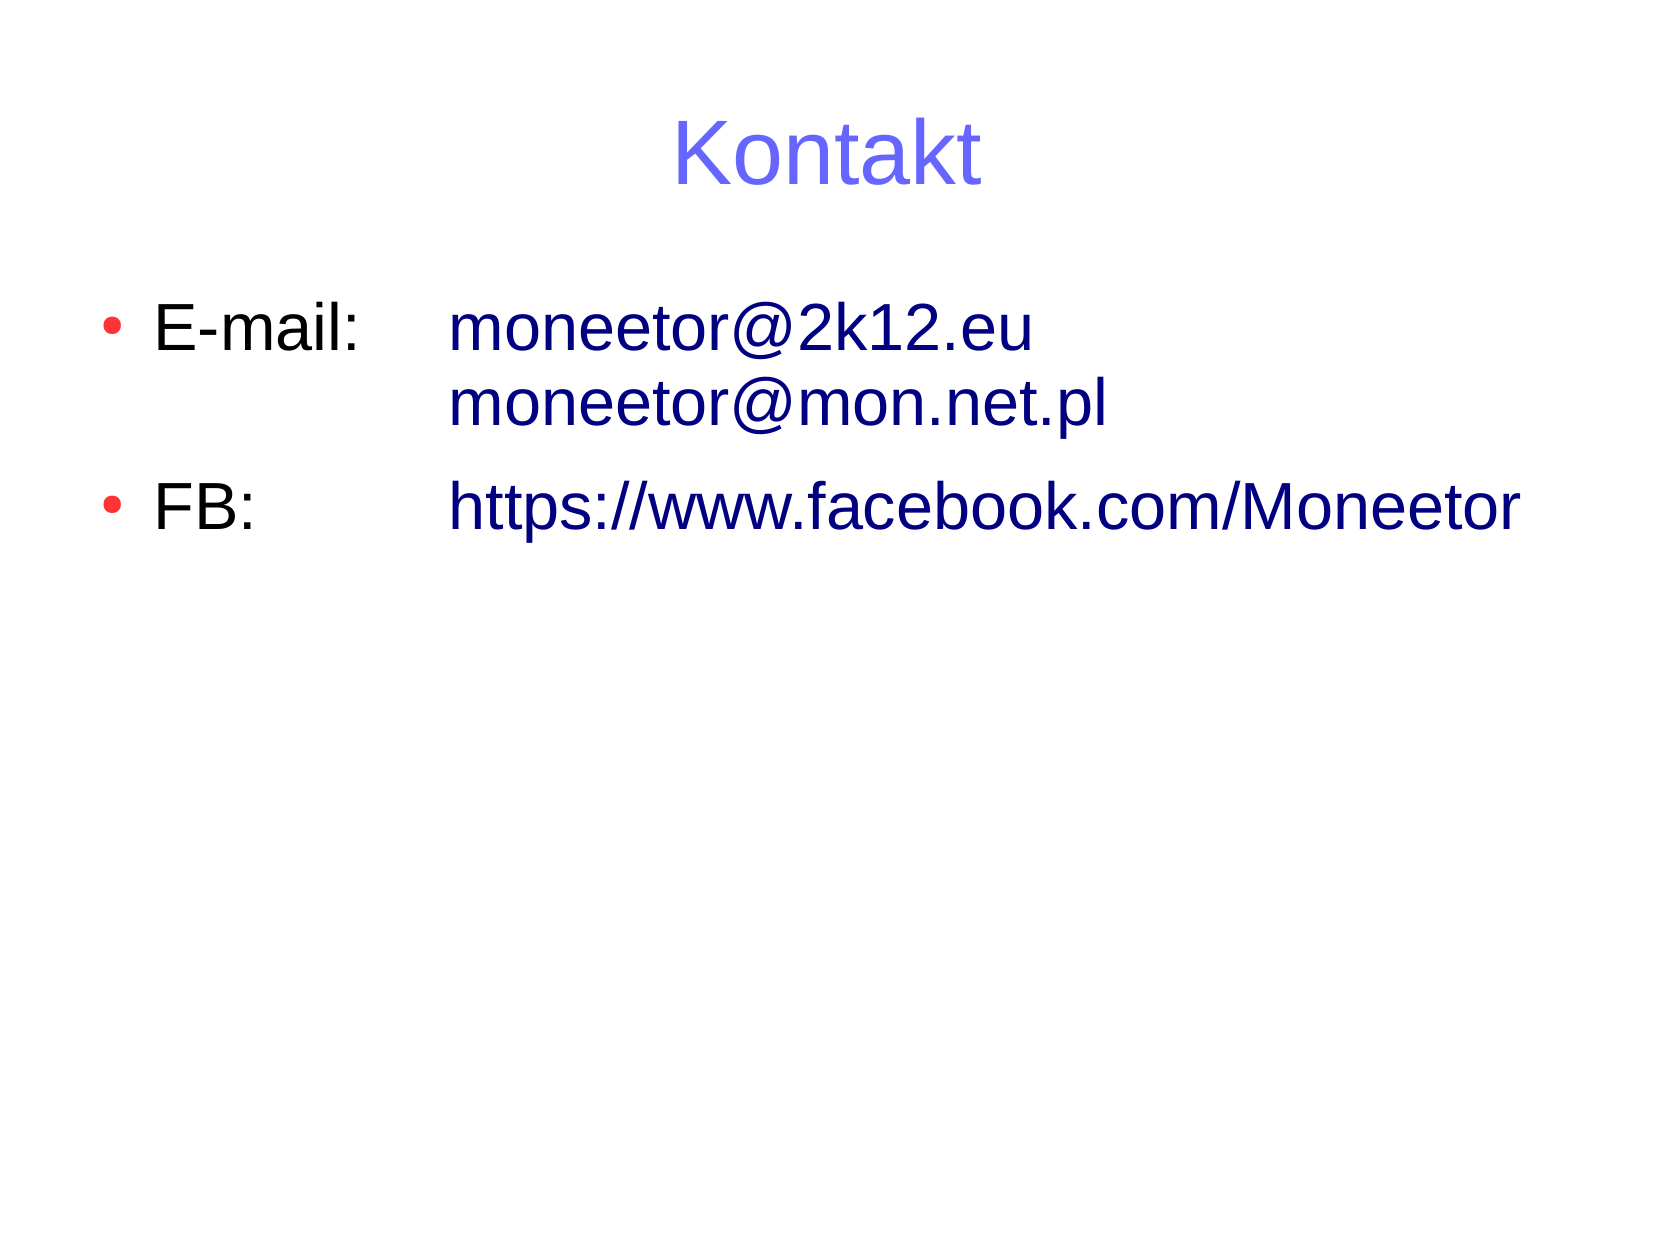

# Kontakt
E-mail: 	moneetor@2k12.eu
				moneetor@mon.net.pl
FB: 			https://www.facebook.com/Moneetor